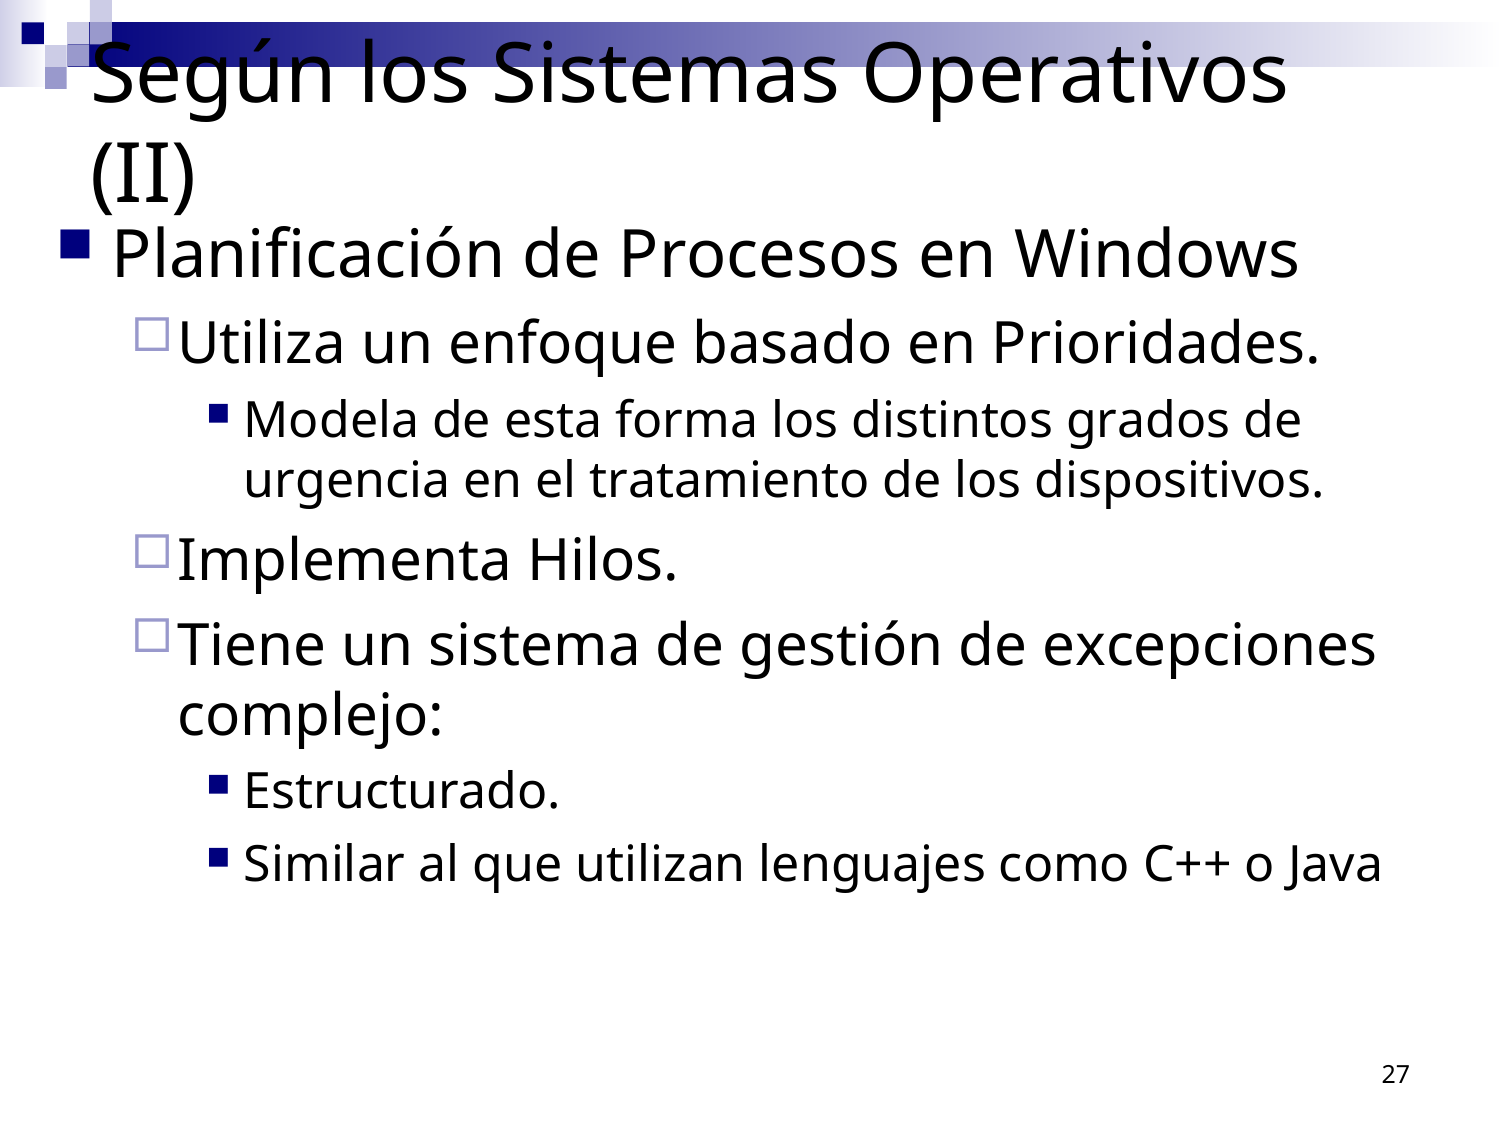

Según los Sistemas Operativos (II)
Planificación de Procesos en Windows
Utiliza un enfoque basado en Prioridades.
Modela de esta forma los distintos grados de urgencia en el tratamiento de los dispositivos.
Implementa Hilos.
Tiene un sistema de gestión de excepciones complejo:
Estructurado.
Similar al que utilizan lenguajes como C++ o Java